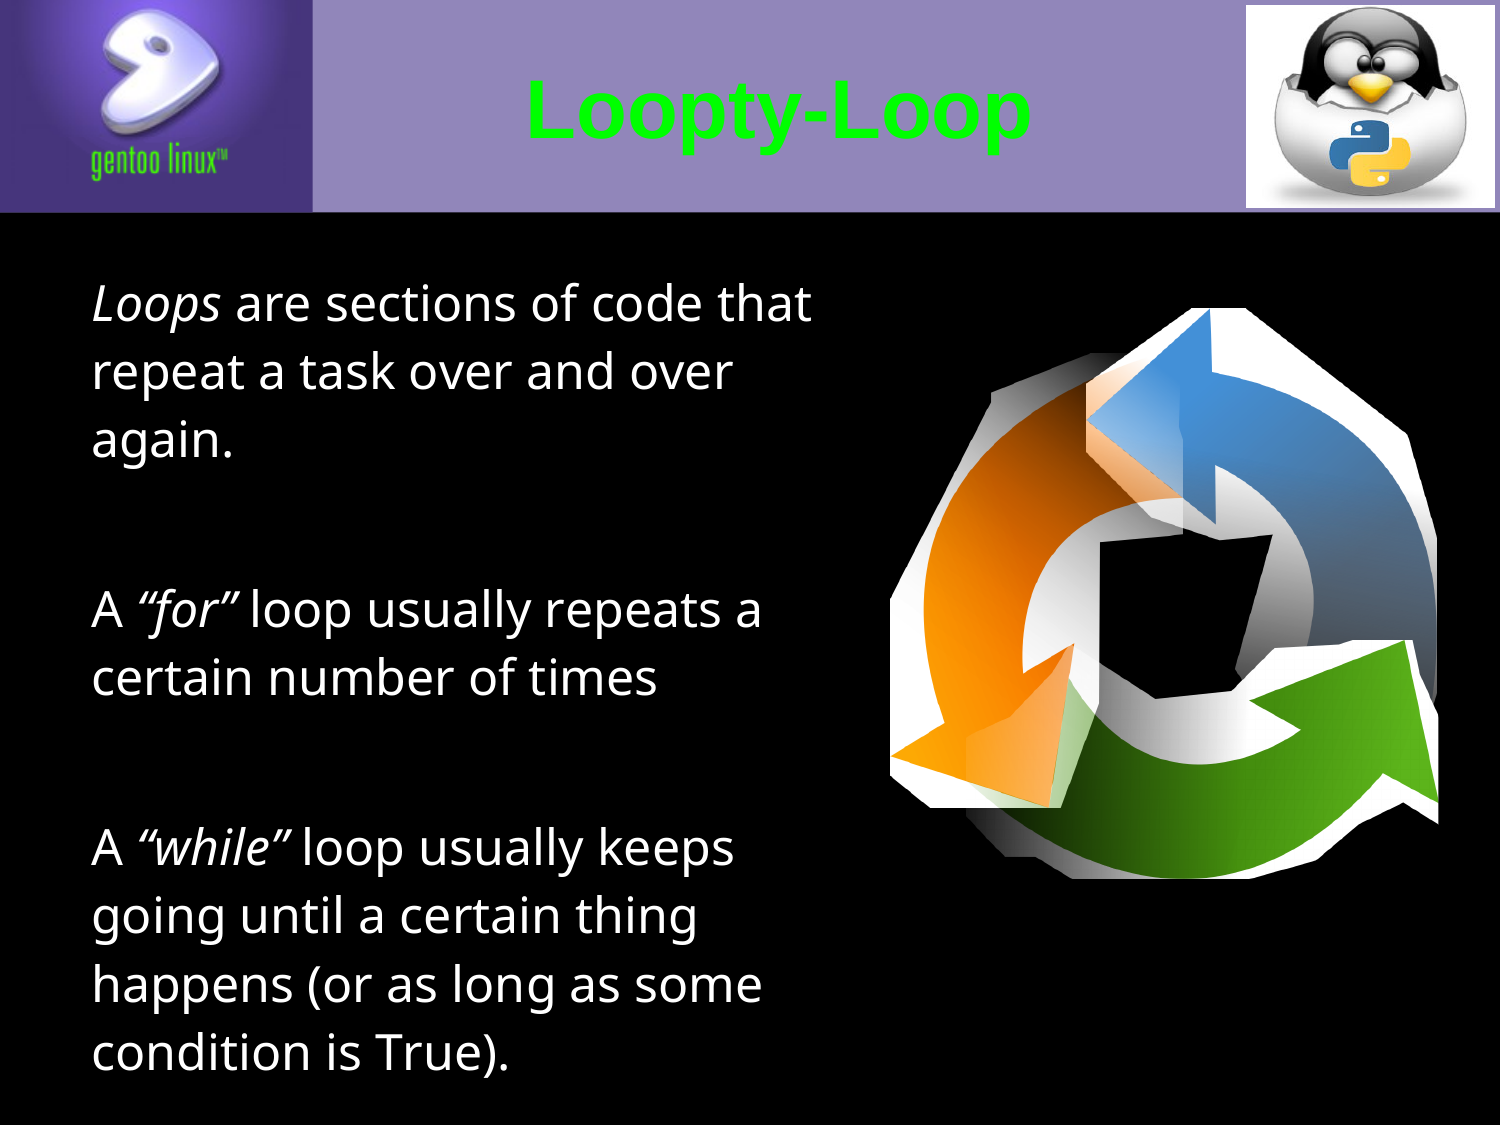

# Loopty-Loop
Loops are sections of code that repeat a task over and over again.
A “for” loop usually repeats a certain number of times
A “while” loop usually keeps going until a certain thing happens (or as long as some condition is True).